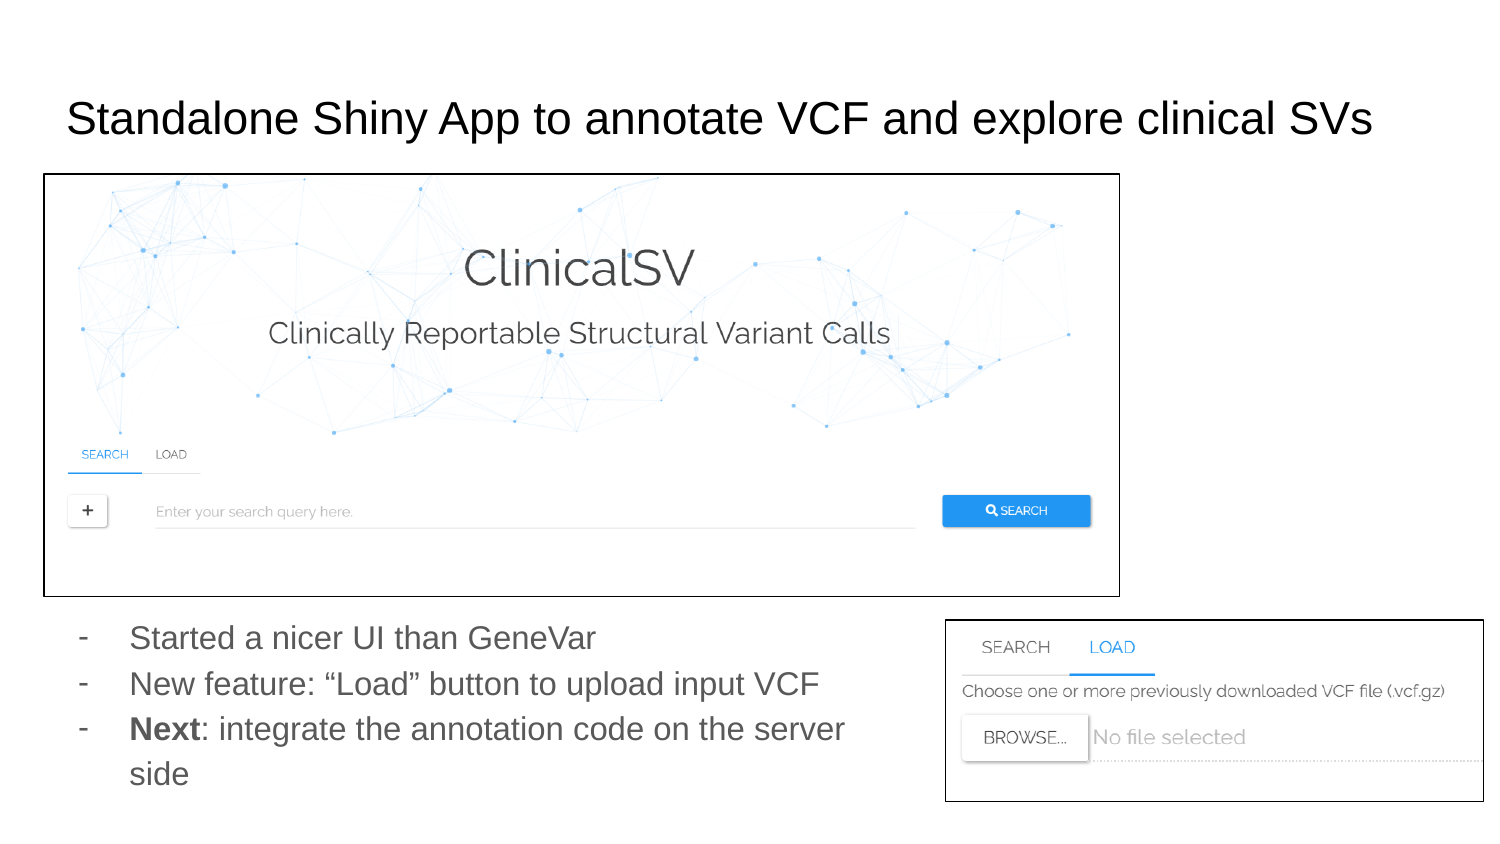

# Standalone Shiny App to annotate VCF and explore clinical SVs
Started a nicer UI than GeneVar
New feature: “Load” button to upload input VCF
Next: integrate the annotation code on the server side